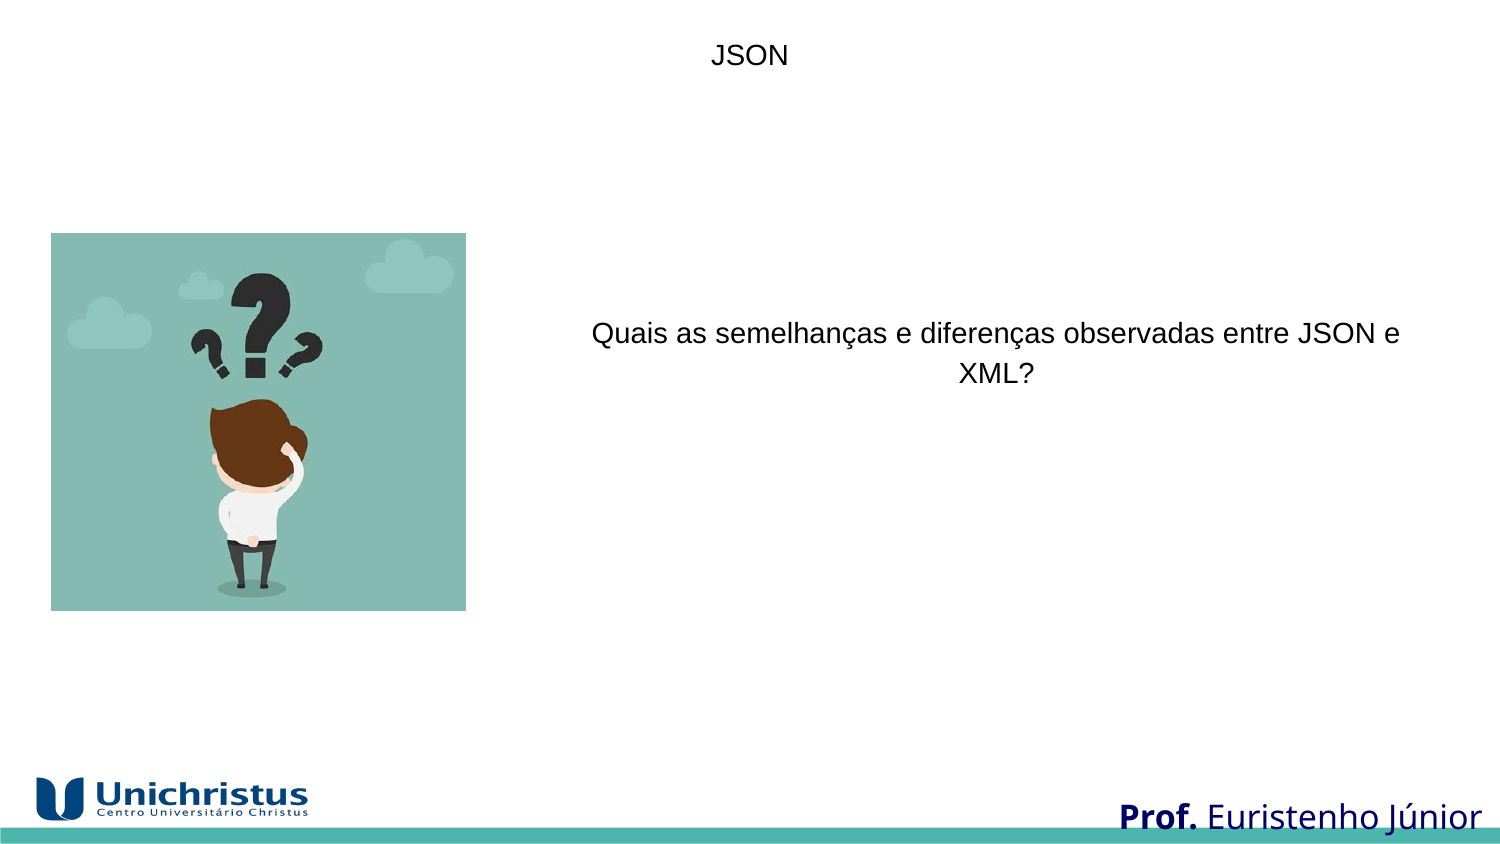

# JSON
Quais as semelhanças e diferenças observadas entre JSON e XML?